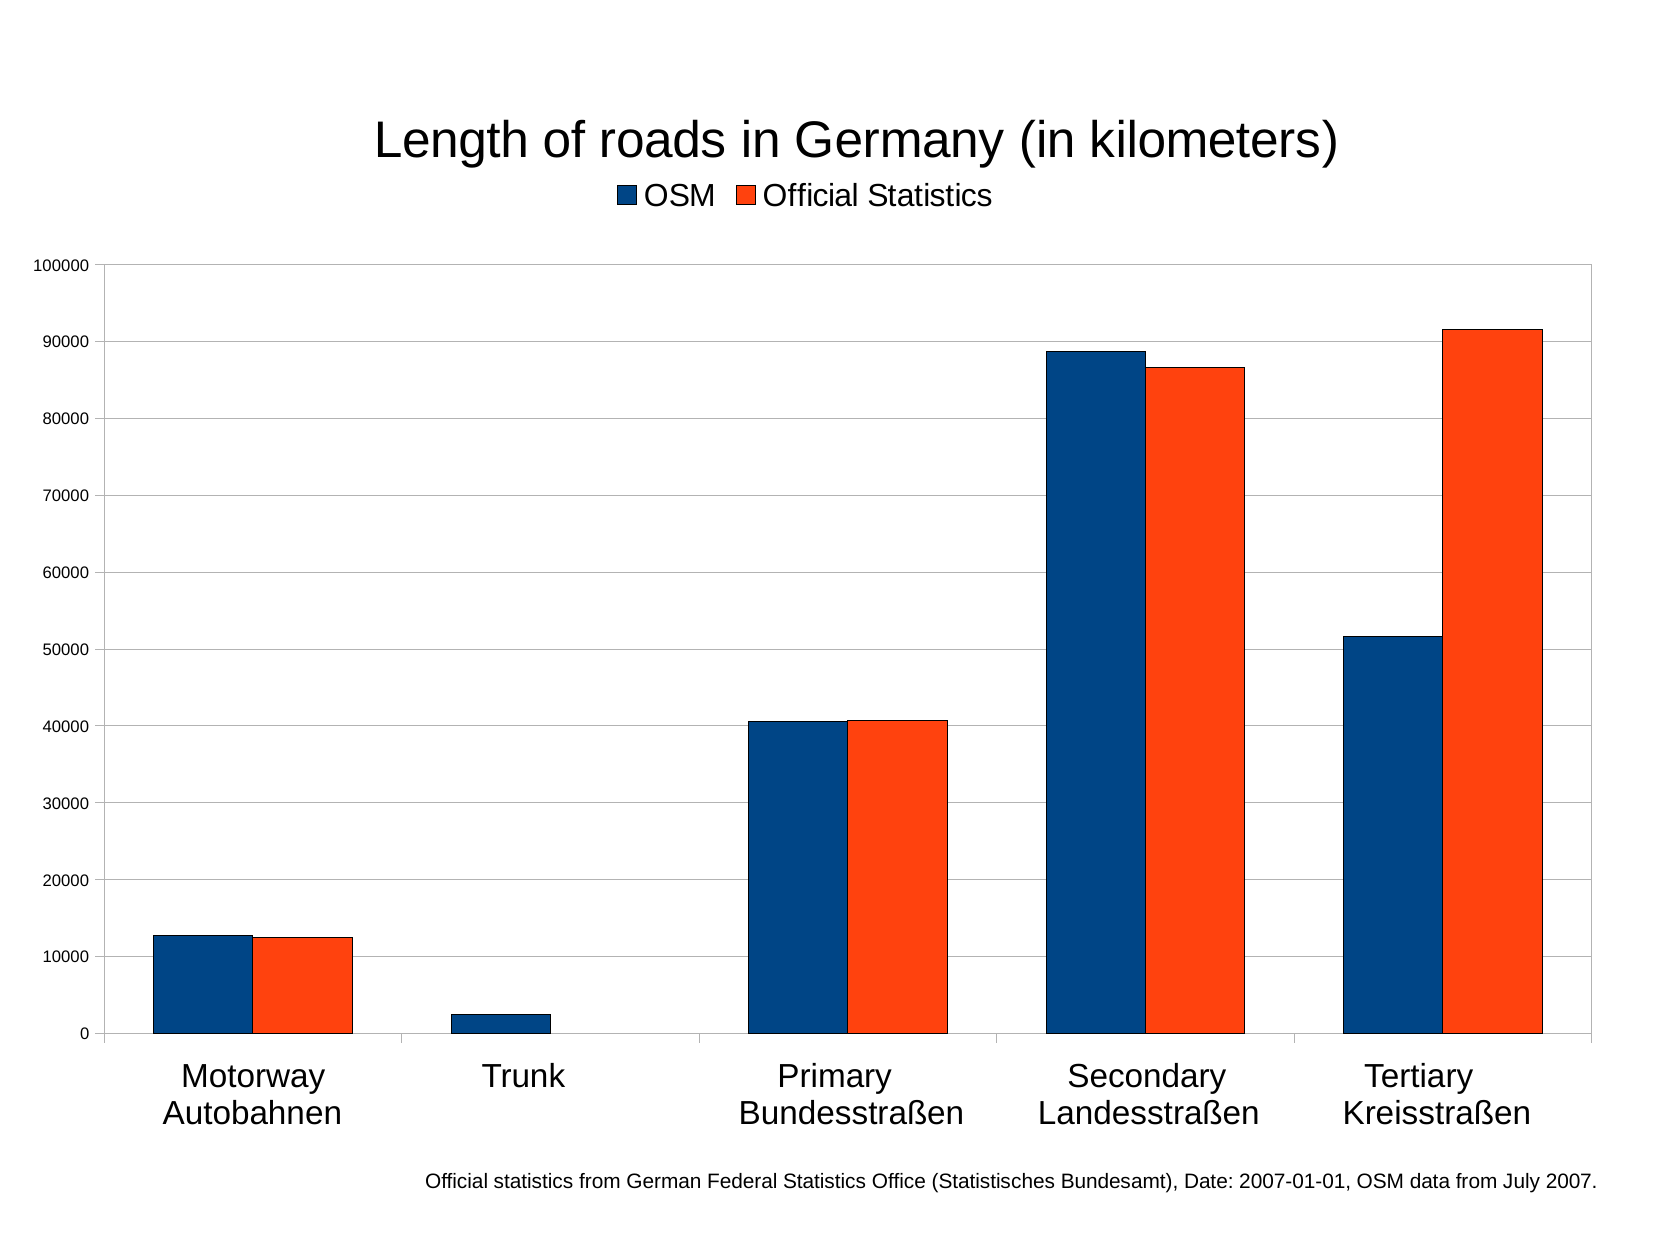

### Chart: Length of roads in Germany (in kilometers)
| Category | OSM | Official Statistics |
|---|---|---|
| Motorway | 12768.0 | 12531.0 |
| Trunk | 2421.5 | None |
| Primary | 40616.0 | 40711.0 |
| Secondary | 88700.0 | 86597.0 |
| Tertiary | 51580.0 | 91520.0 | Motorway Trunk Primary Secondary Tertiary
 Autobahnen Bundesstraßen Landesstraßen Kreisstraßen
Official statistics from German Federal Statistics Office (Statistisches Bundesamt), Date: 2007-01-01, OSM data from July 2007.